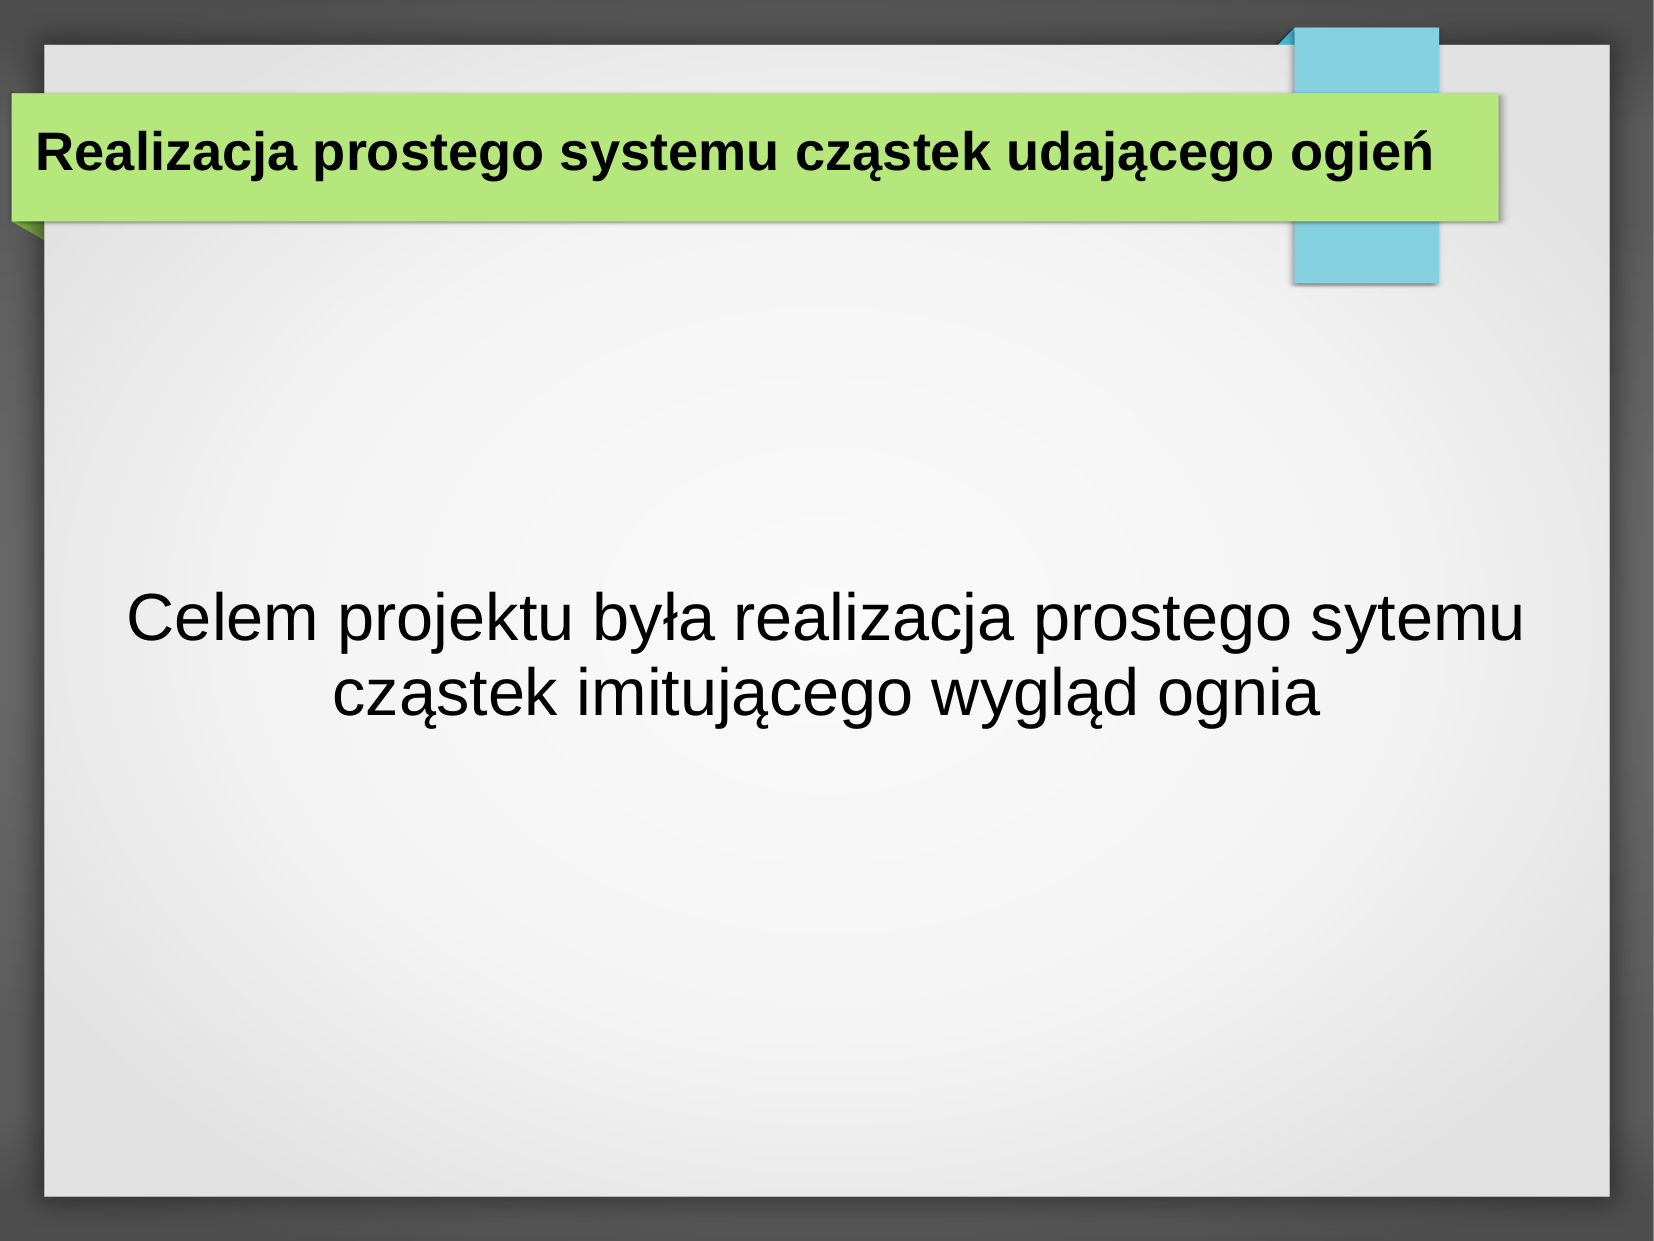

# Realizacja prostego systemu cząstek udającego ogień
Celem projektu była realizacja prostego sytemu cząstek imitującego wygląd ognia